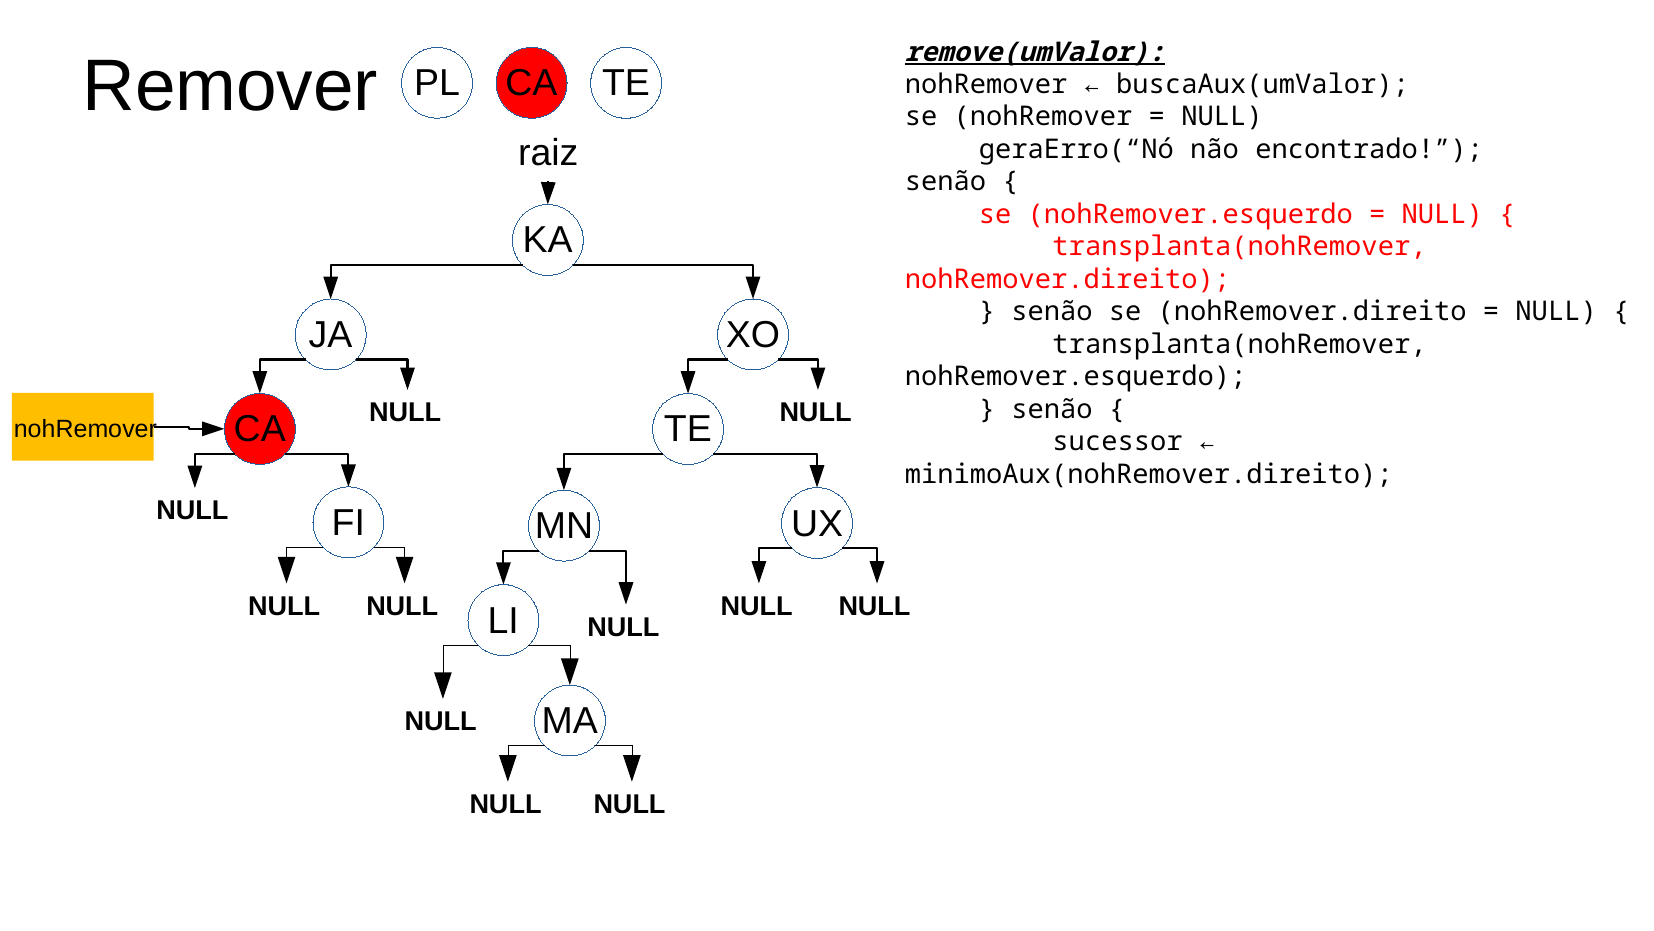

# Remover
remove(umValor):
nohRemover ← buscaAux(umValor);
se (nohRemover = NULL)
	geraErro(“Nó não encontrado!”);
senão {
	se (nohRemover.esquerdo = NULL) {
		transplanta(nohRemover, nohRemover.direito);
	} senão se (nohRemover.direito = NULL) {
		transplanta(nohRemover, nohRemover.esquerdo);
	} senão {
		sucessor ← minimoAux(nohRemover.direito);
PL
CA
TE
raiz
KA
JA
XO
NULL
NULL
CA
TE
nohRemover
FI
UX
NULL
MN
NULL
NULL
NULL
NULL
LI
NULL
MA
NULL
NULL
NULL